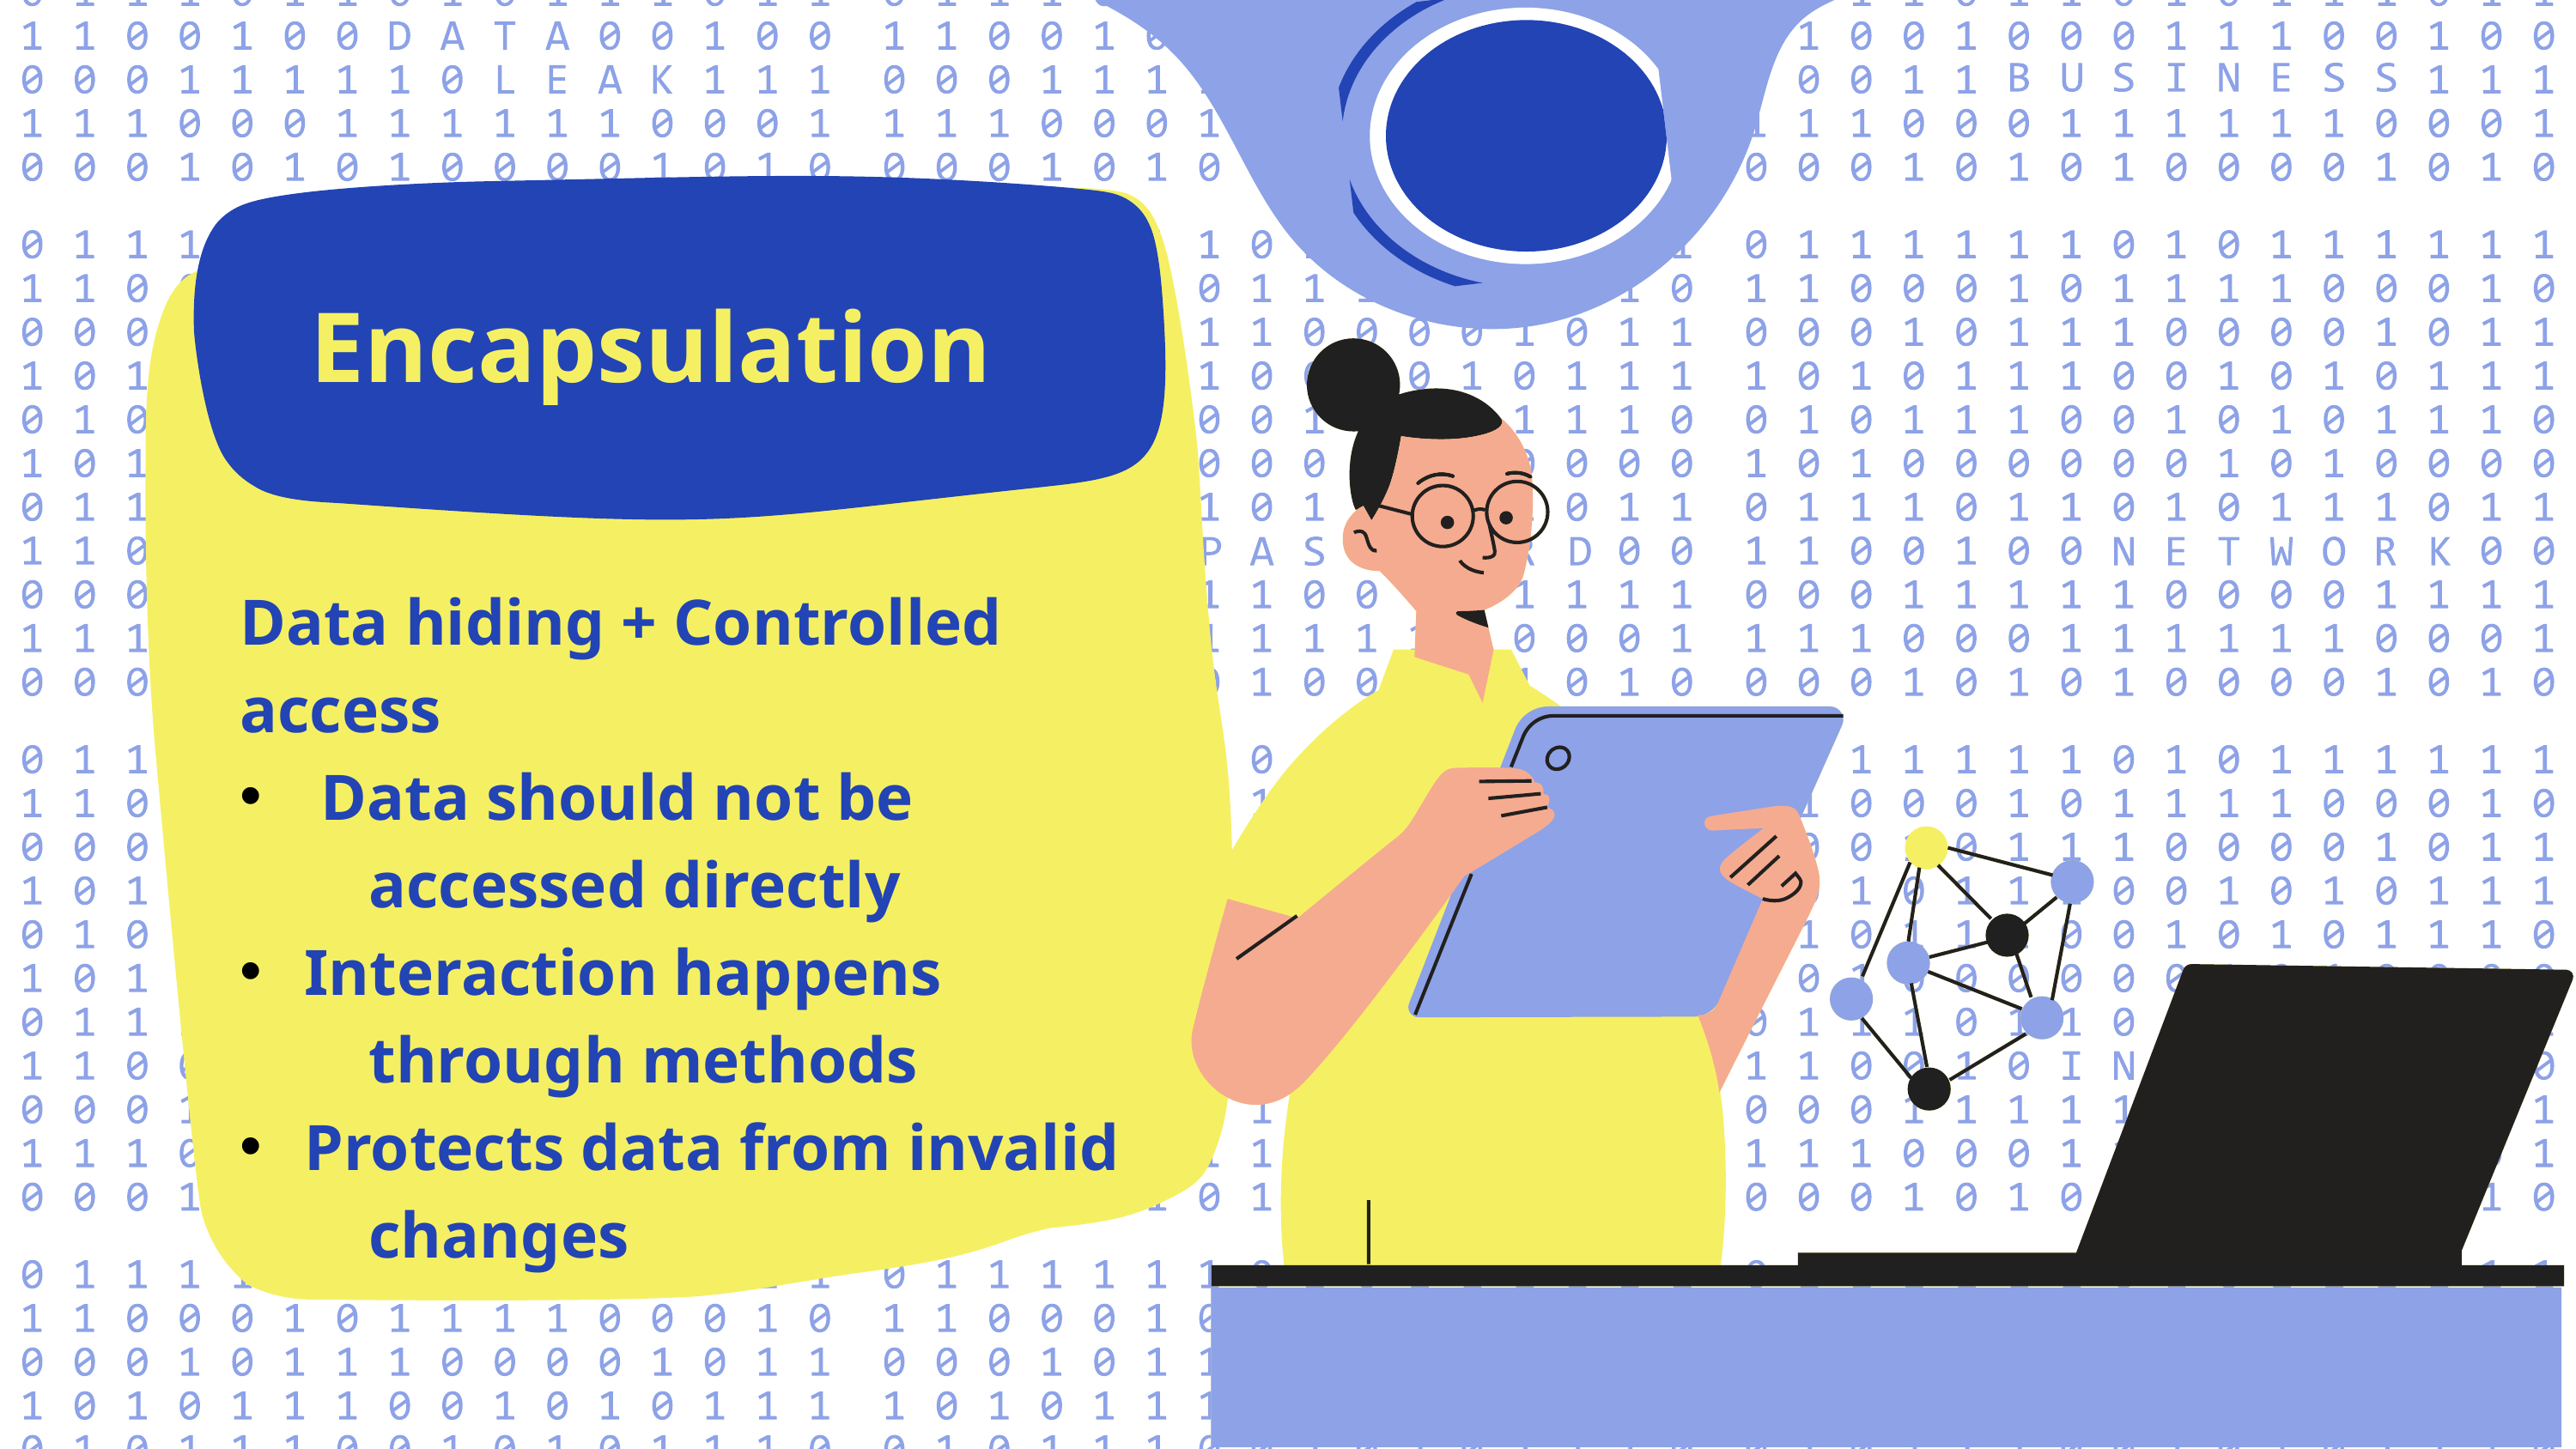

Encapsulation
Data hiding + Controlled access
 Data should not be accessed directly
Interaction happens through methods
Protects data from invalid changes